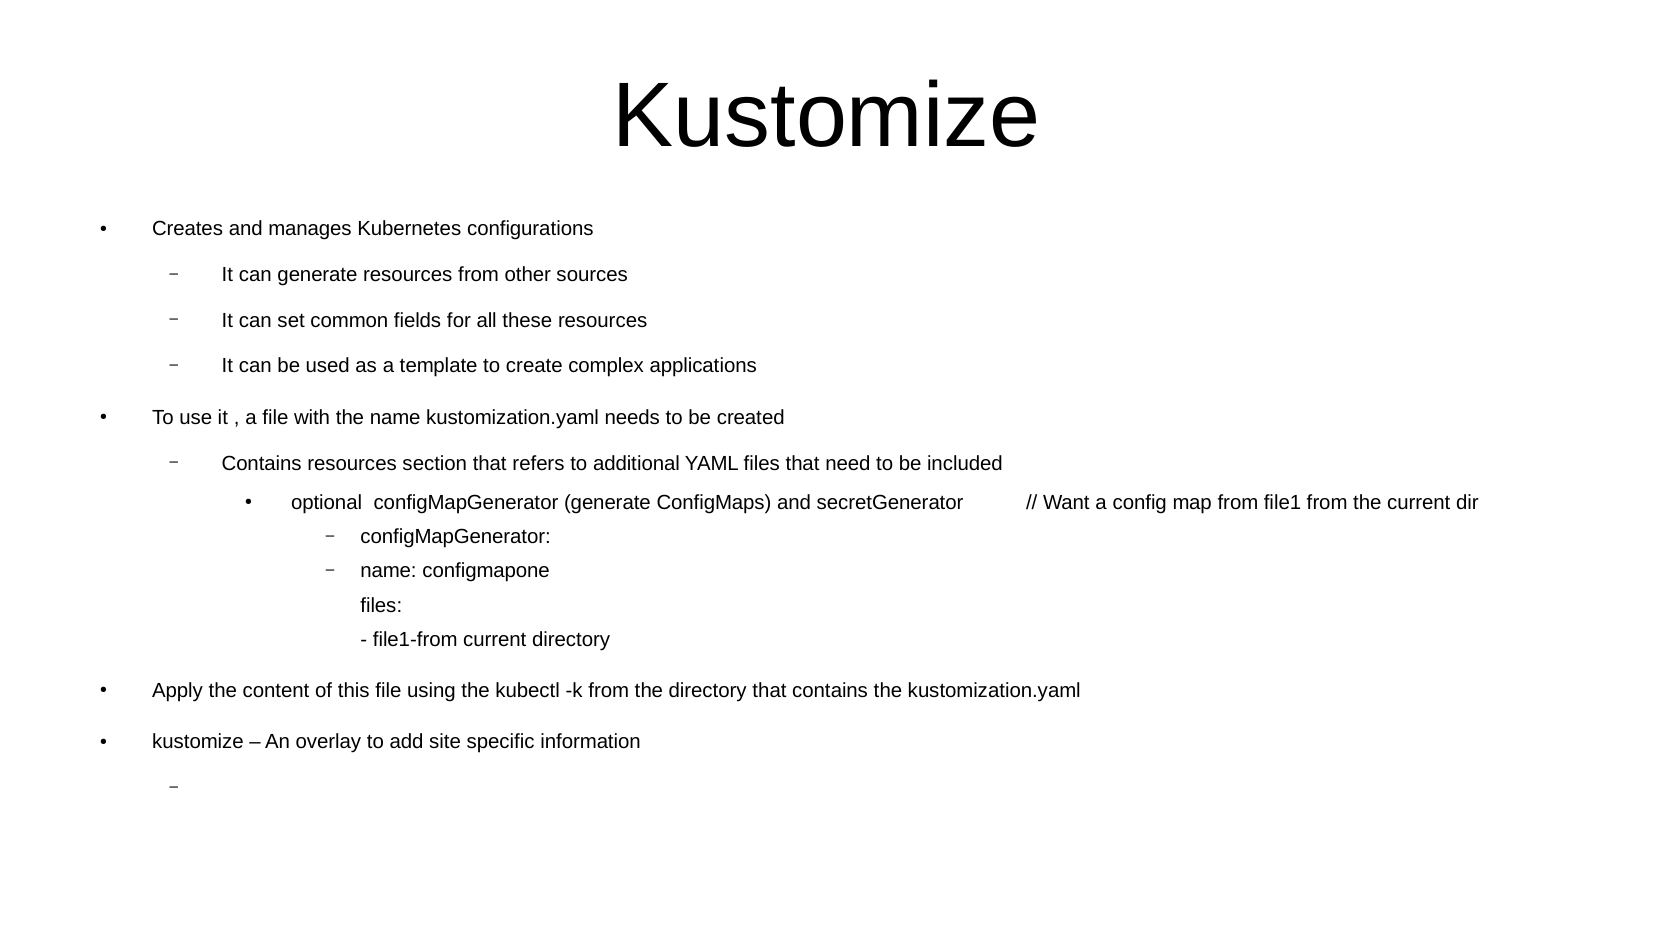

# Kustomize
Creates and manages Kubernetes configurations
It can generate resources from other sources
It can set common fields for all these resources
It can be used as a template to create complex applications
To use it , a file with the name kustomization.yaml needs to be created
Contains resources section that refers to additional YAML files that need to be included
optional configMapGenerator (generate ConfigMaps) and secretGenerator 	// Want a config map from file1 from the current dir
configMapGenerator:
name: configmapone
files:
- file1-from current directory
Apply the content of this file using the kubectl -k from the directory that contains the kustomization.yaml
kustomize – An overlay to add site specific information